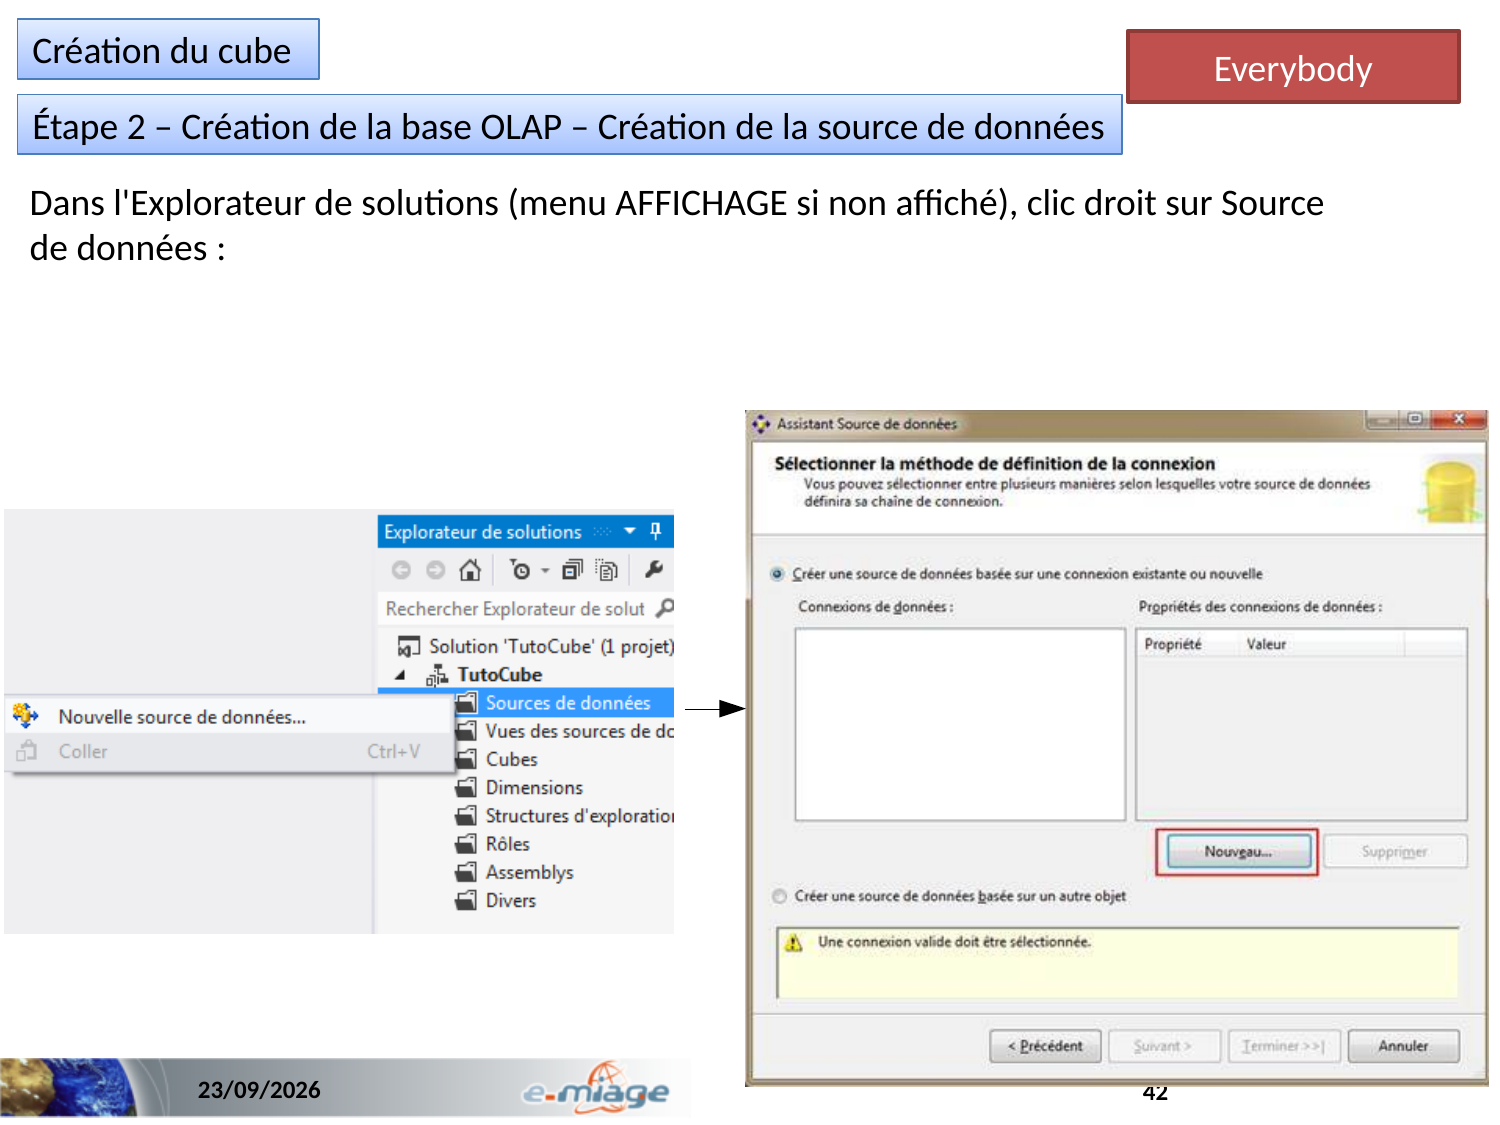

Création du cube
Everybody
Étape 2 – Création de la base OLAP – Création de la source de données
Dans l'Explorateur de solutions (menu AFFICHAGE si non affiché), clic droit sur Source de données :